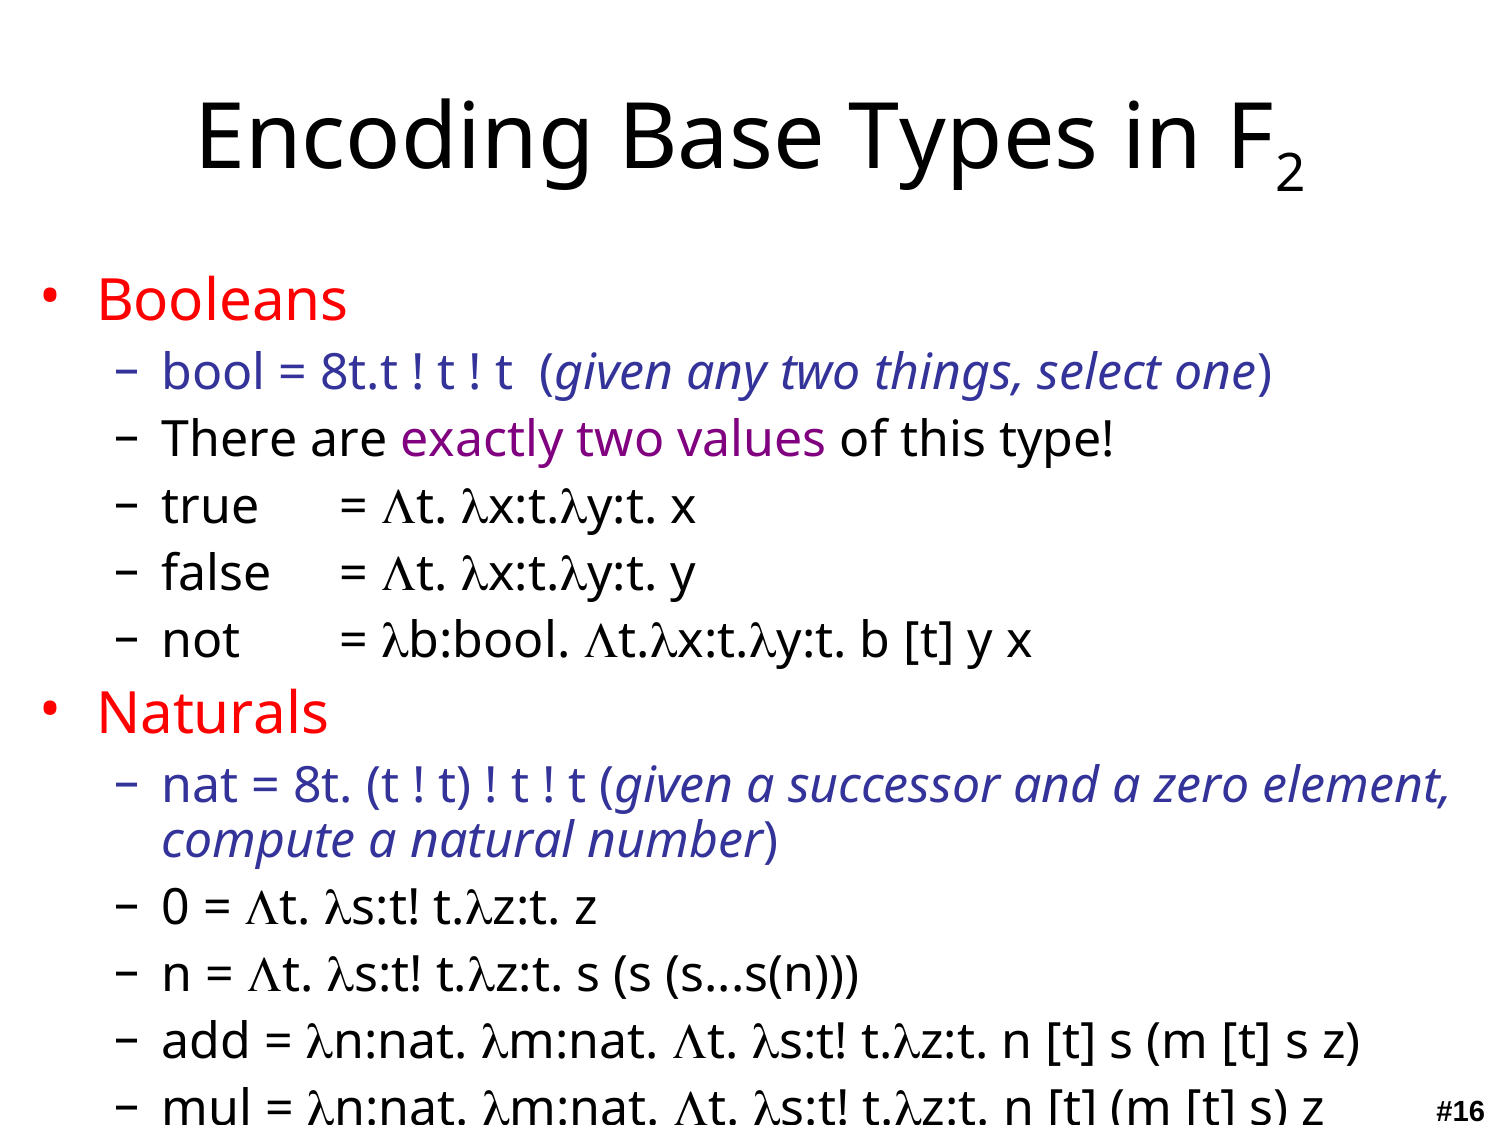

# Encoding Base Types in F2
Booleans
bool = 8t.t ! t ! t (given any two things, select one)
There are exactly two values of this type!
true	= t. x:t.y:t. x
false	= t. x:t.y:t. y
not 	= b:bool. t.x:t.y:t. b [t] y x
Naturals
nat = 8t. (t ! t) ! t ! t (given a successor and a zero element, compute a natural number)
0 = t. s:t! t.z:t. z
n = t. s:t! t.z:t. s (s (s...s(n)))
add = n:nat. m:nat. t. s:t! t.z:t. n [t] s (m [t] s z)
mul = n:nat. m:nat. t. s:t! t.z:t. n [t] (m [t] s) z
16